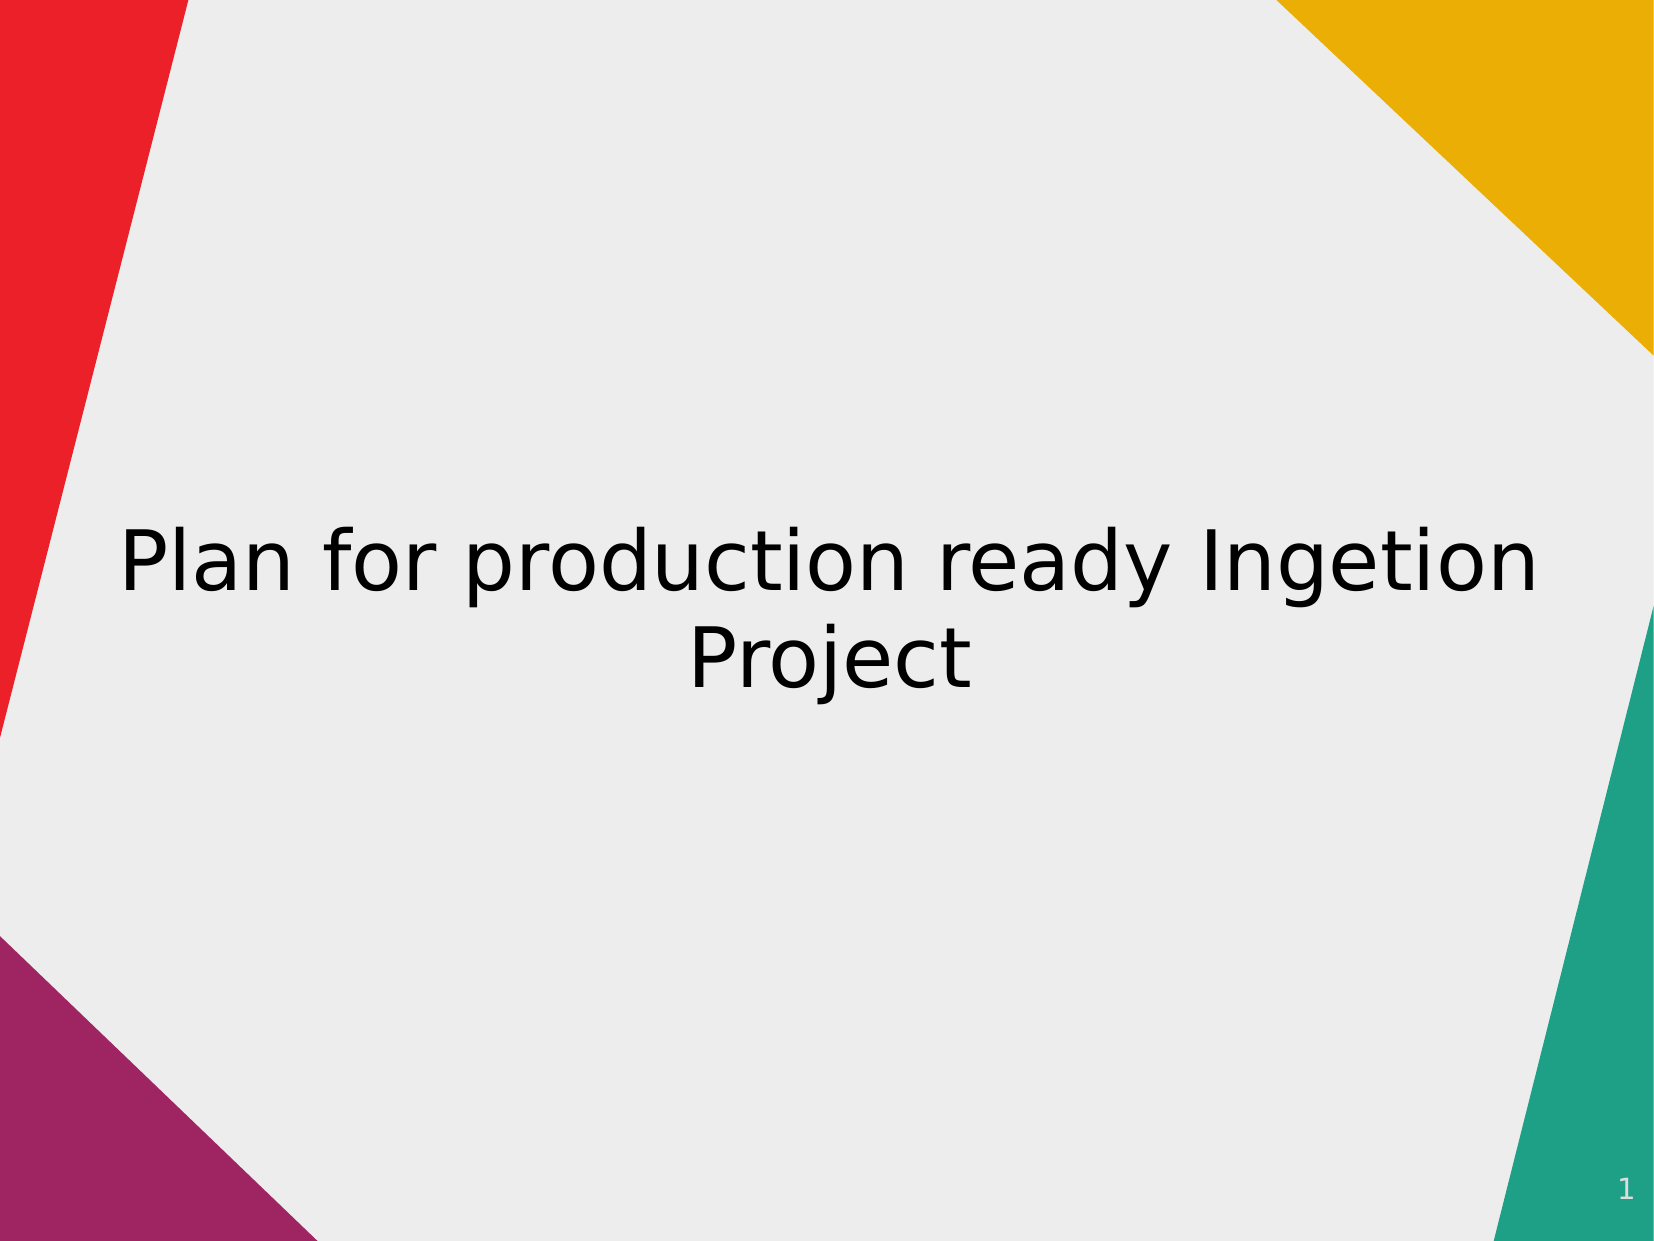

# Plan for production ready Ingetion Project
1